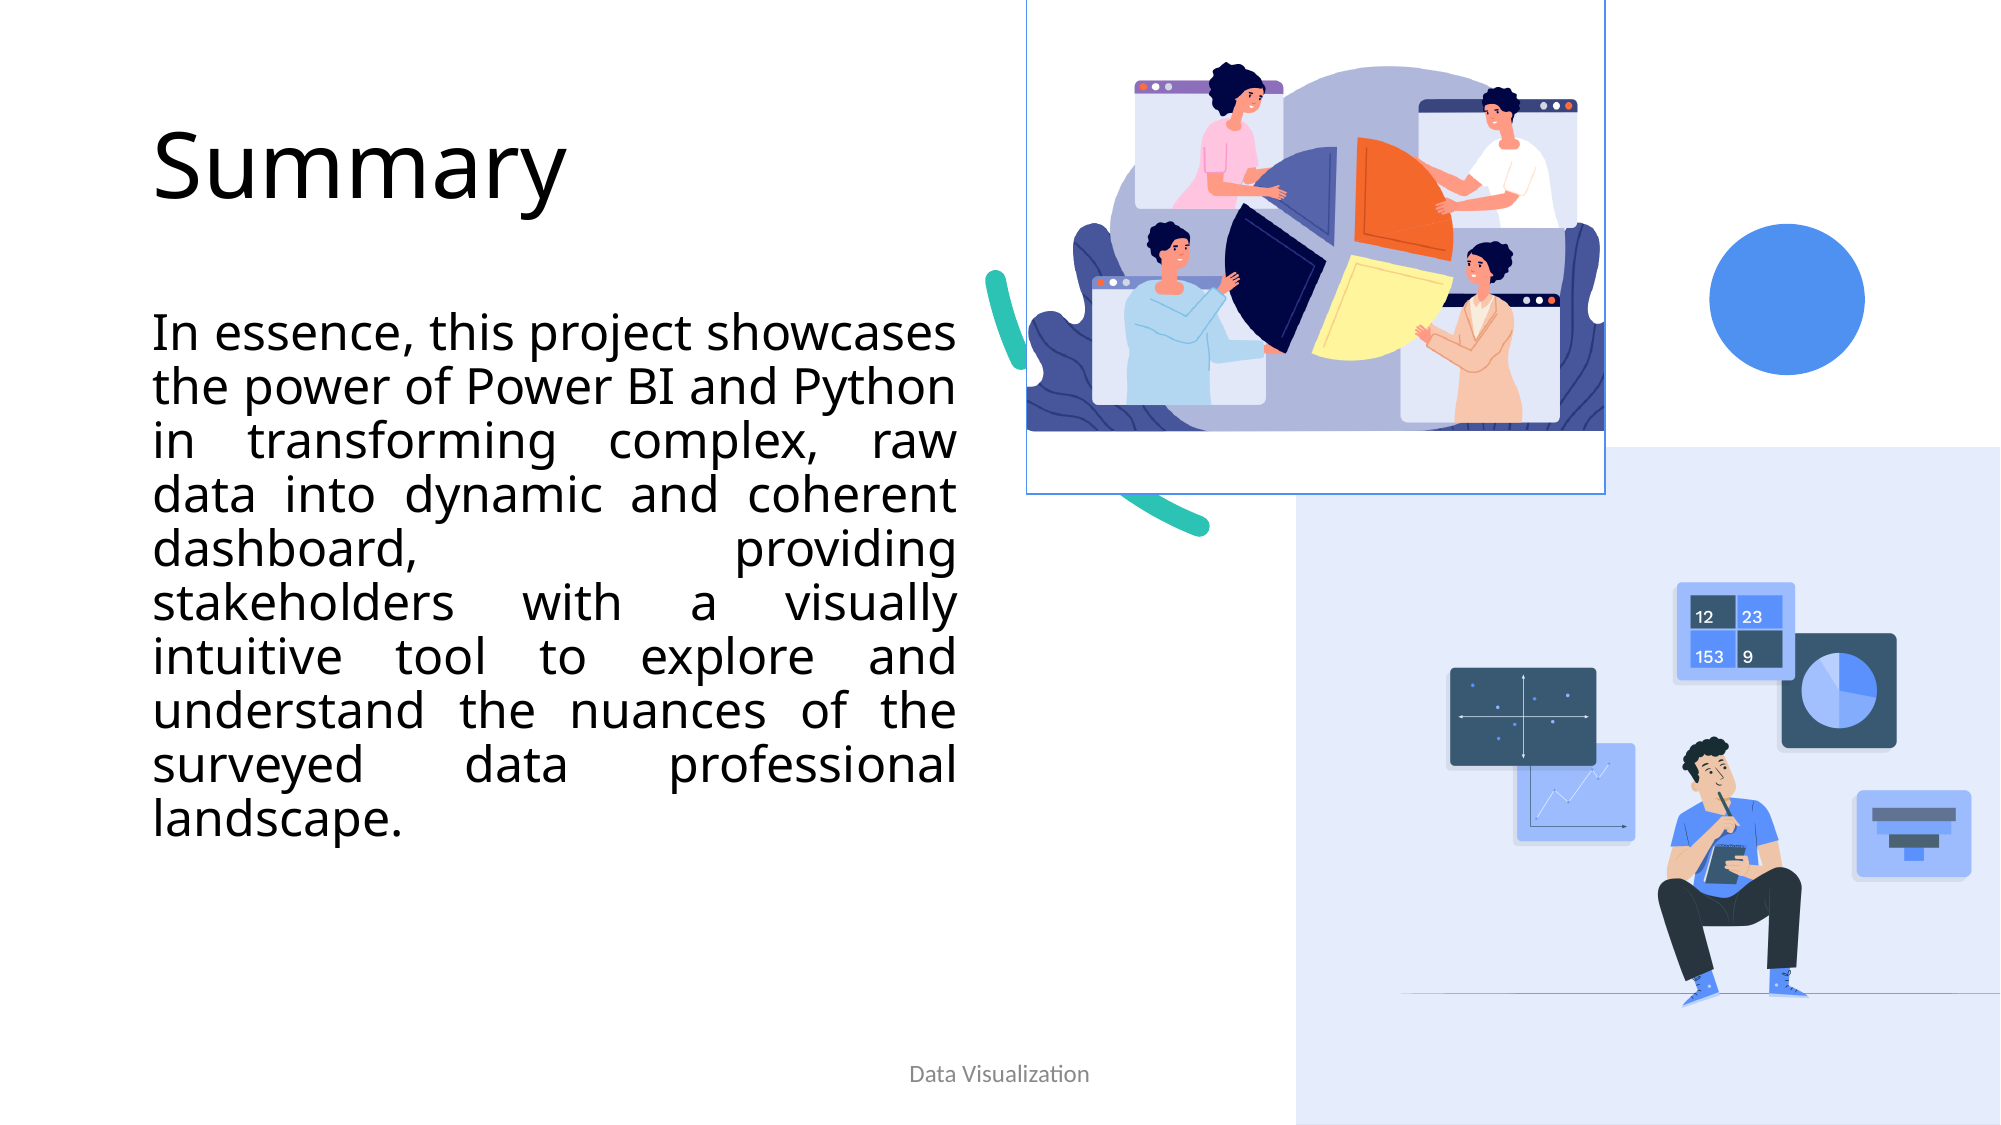

# Summary
In essence, this project showcases the power of Power BI and Python in transforming complex, raw data into dynamic and coherent dashboard, providing stakeholders with a visually intuitive tool to explore and understand the nuances of the surveyed data professional landscape.
Data Visualization